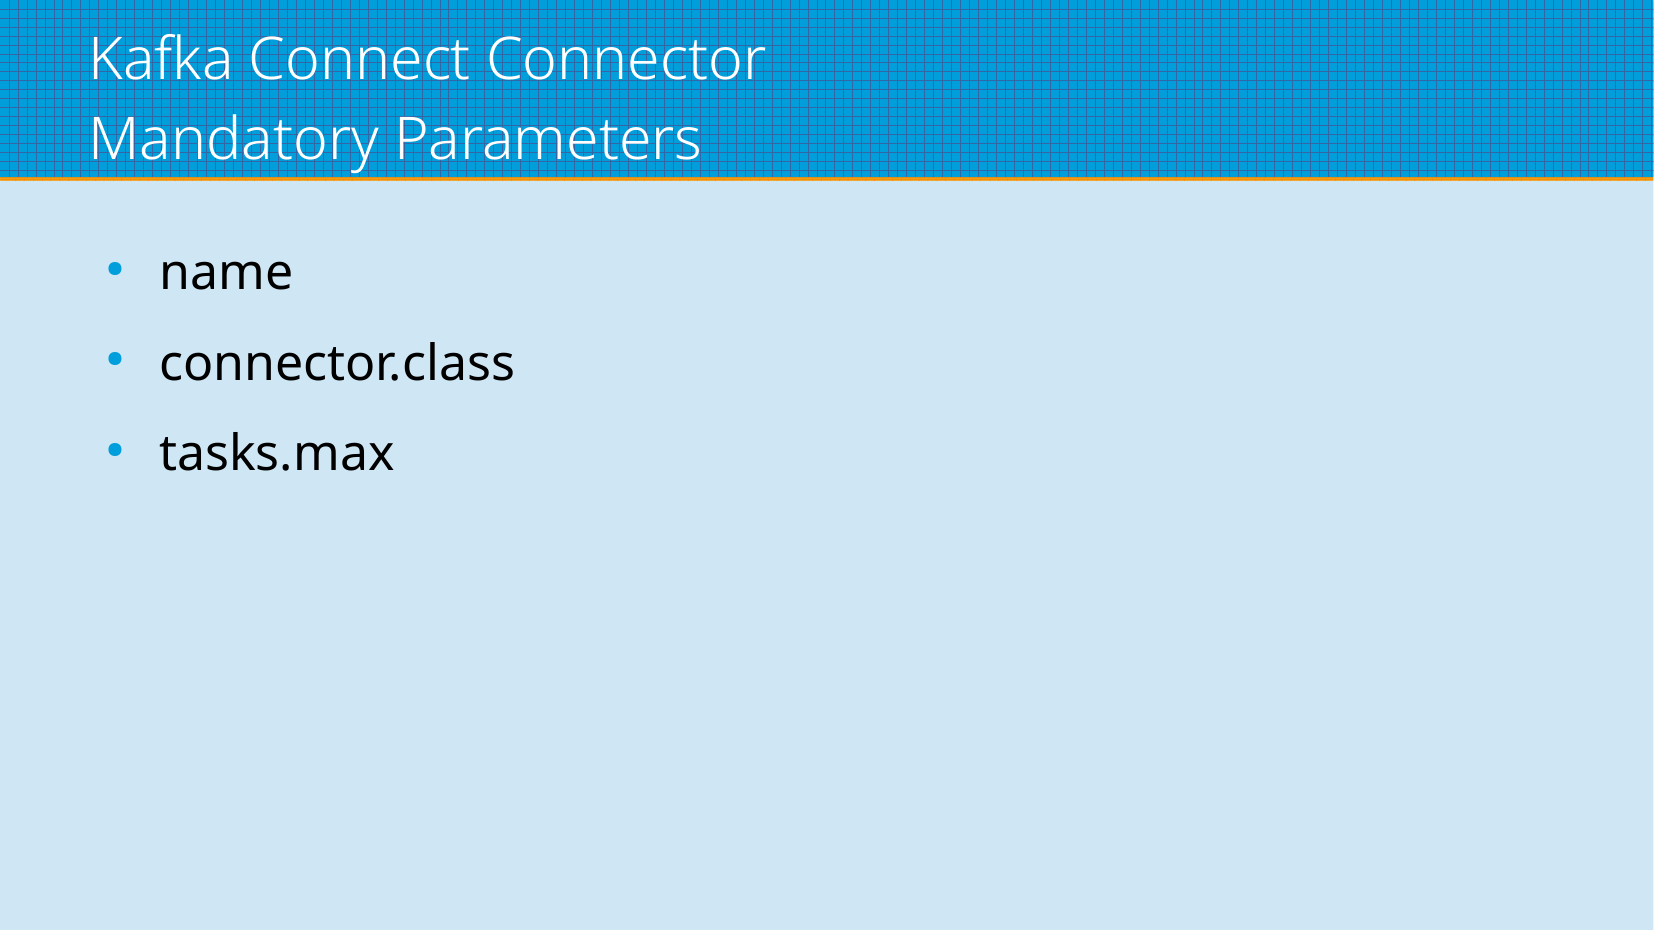

# Kafka Connect Connector Mandatory Parameters
name
connector.class
tasks.max